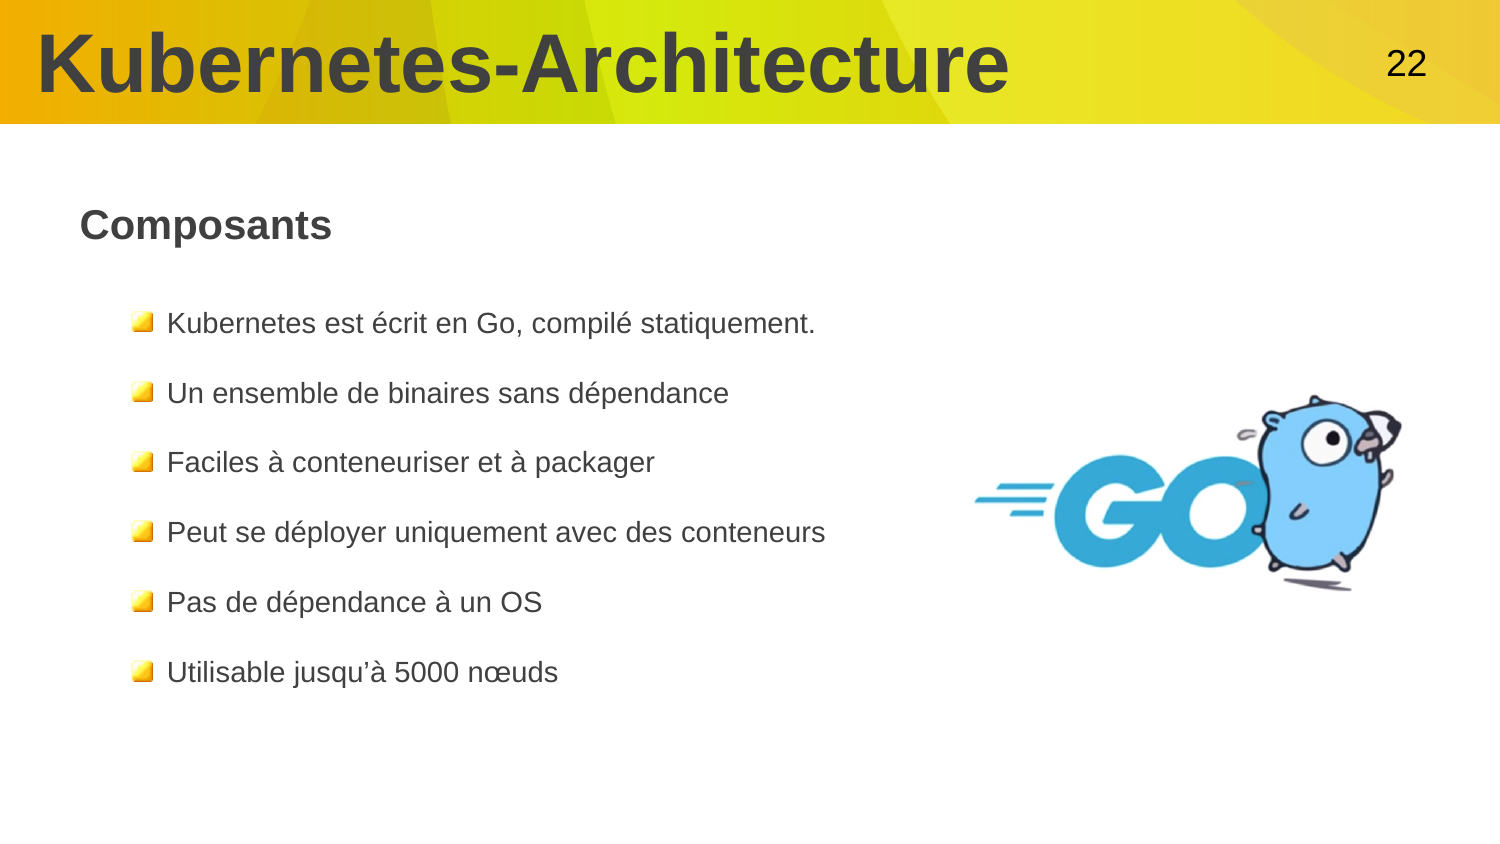

Kubernetes-Architecture
Composants
Kubernetes est écrit en Go, compilé statiquement.
Un ensemble de binaires sans dépendance
Faciles à conteneuriser et à packager
Peut se déployer uniquement avec des conteneurs
Pas de dépendance à un OS
Utilisable jusqu’à 5000 nœuds